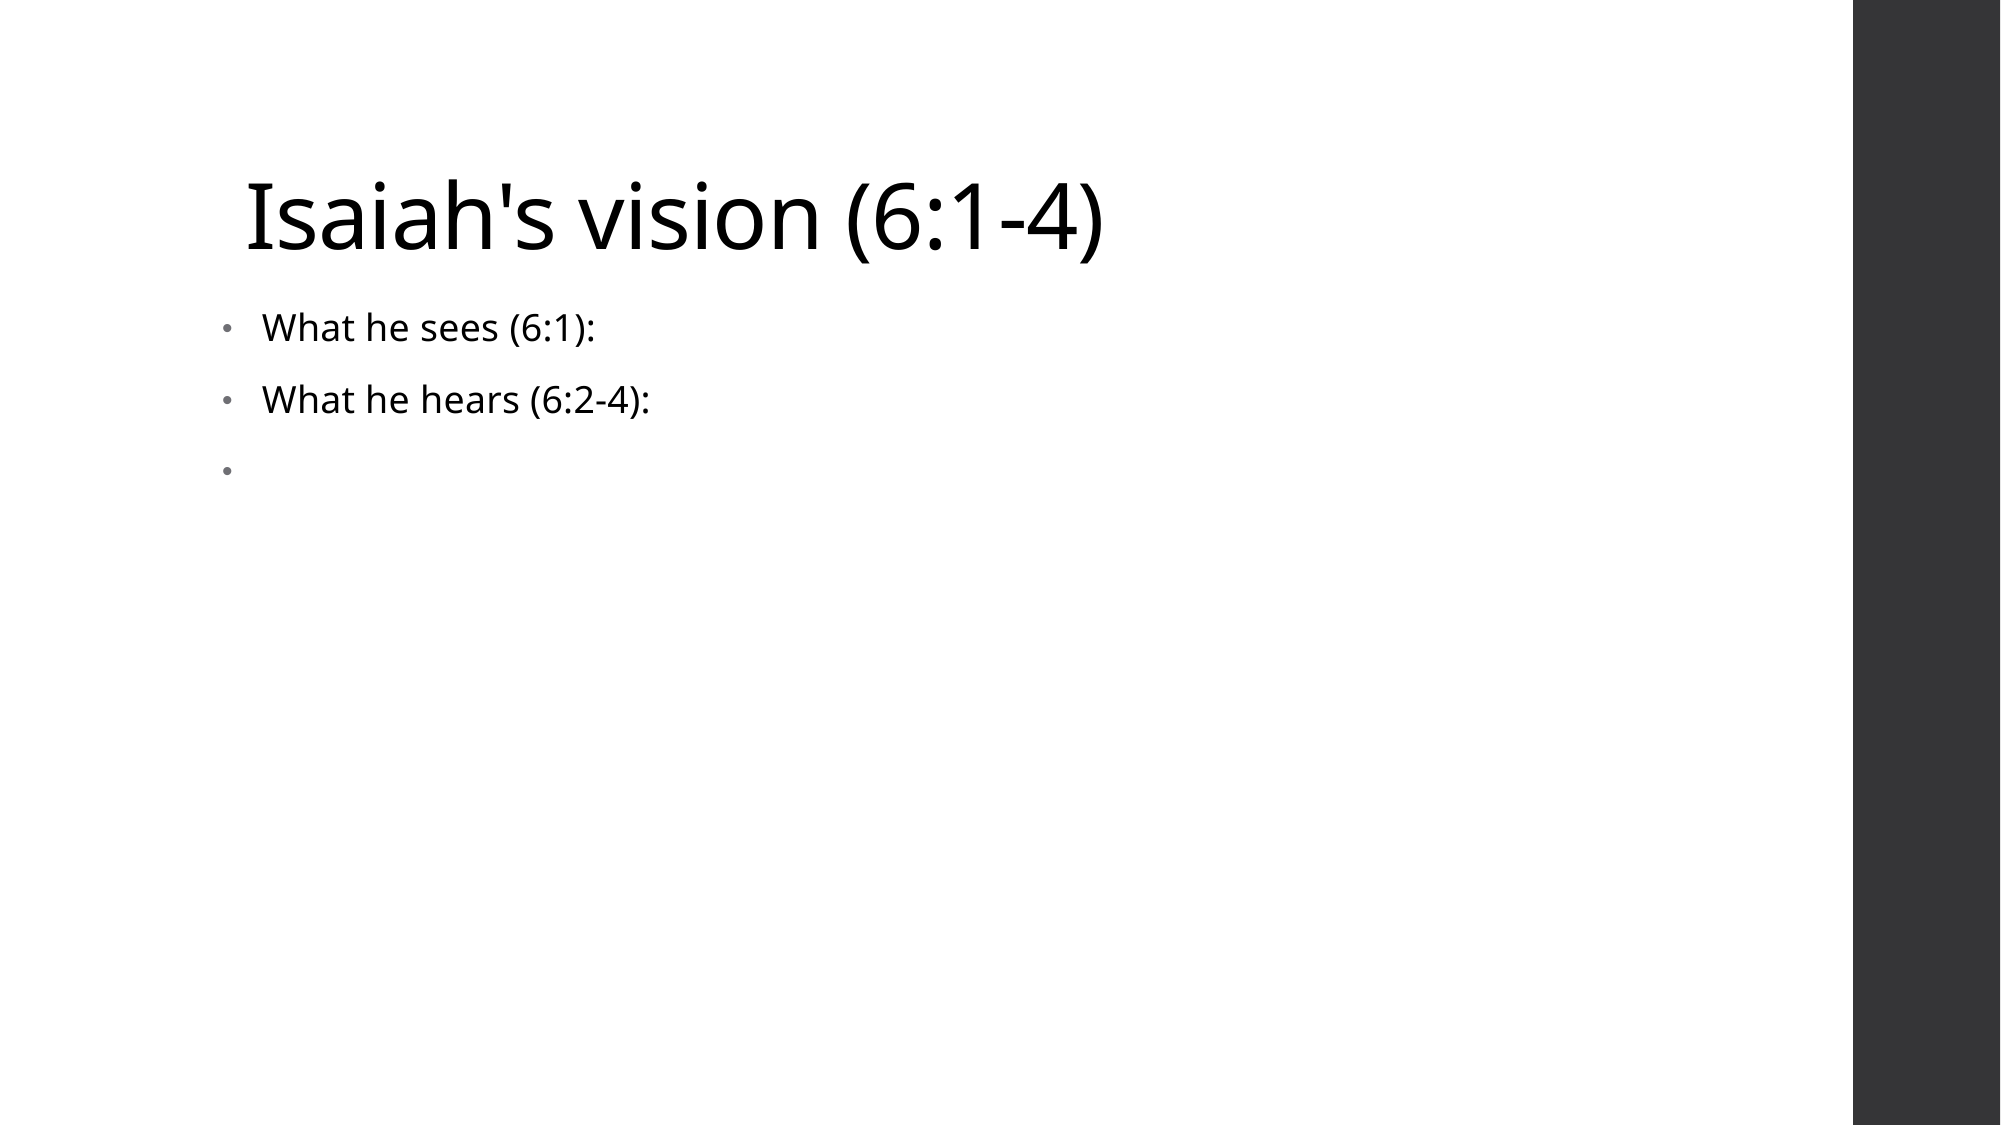

# Isaiah's vision (6:1-4)
 What he sees (6:1):
 What he hears (6:2-4):